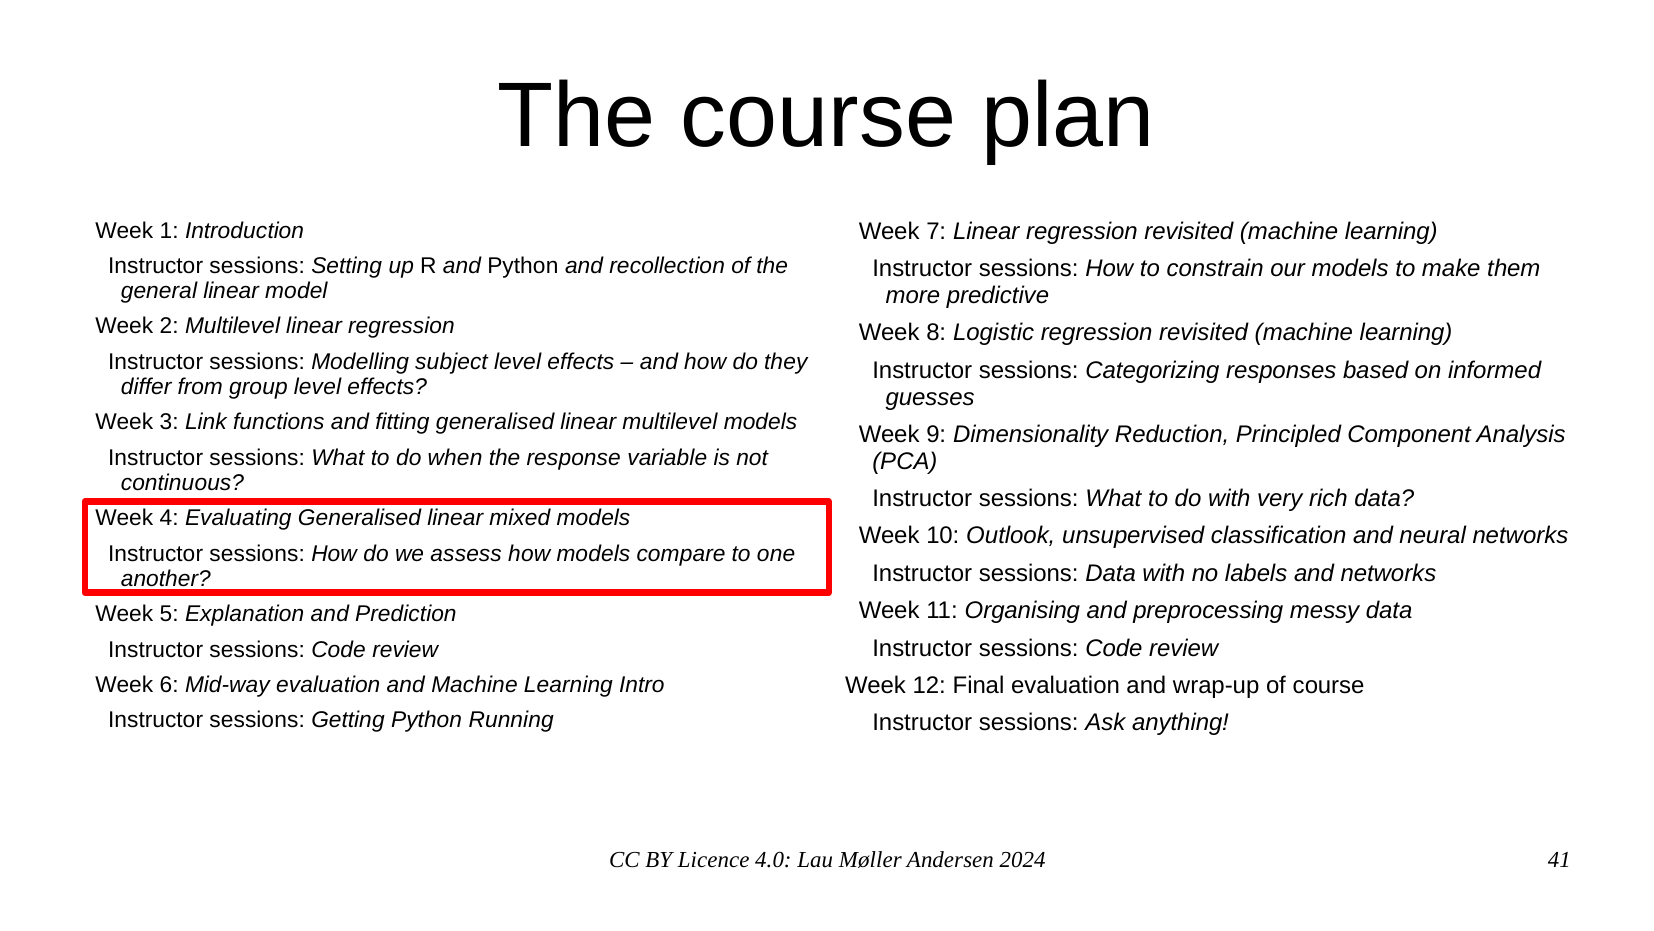

# The course plan
Week 1: Introduction
Instructor sessions: Setting up R and Python and recollection of the general linear model
Week 2: Multilevel linear regression
Instructor sessions: Modelling subject level effects – and how do they differ from group level effects?
Week 3: Link functions and fitting generalised linear multilevel models
Instructor sessions: What to do when the response variable is not continuous?
Week 4: Evaluating Generalised linear mixed models
Instructor sessions: How do we assess how models compare to one another?
Week 5: Explanation and Prediction
Instructor sessions: Code review
Week 6: Mid-way evaluation and Machine Learning Intro
Instructor sessions: Getting Python Running
Week 7: Linear regression revisited (machine learning)
Instructor sessions: How to constrain our models to make them more predictive
Week 8: Logistic regression revisited (machine learning)
Instructor sessions: Categorizing responses based on informed guesses
Week 9: Dimensionality Reduction, Principled Component Analysis (PCA)
Instructor sessions: What to do with very rich data?
Week 10: Outlook, unsupervised classification and neural networks
Instructor sessions: Data with no labels and networks
Week 11: Organising and preprocessing messy data
Instructor sessions: Code review
Week 12: Final evaluation and wrap-up of course
Instructor sessions: Ask anything!
CC BY Licence 4.0: Lau Møller Andersen 2024
41